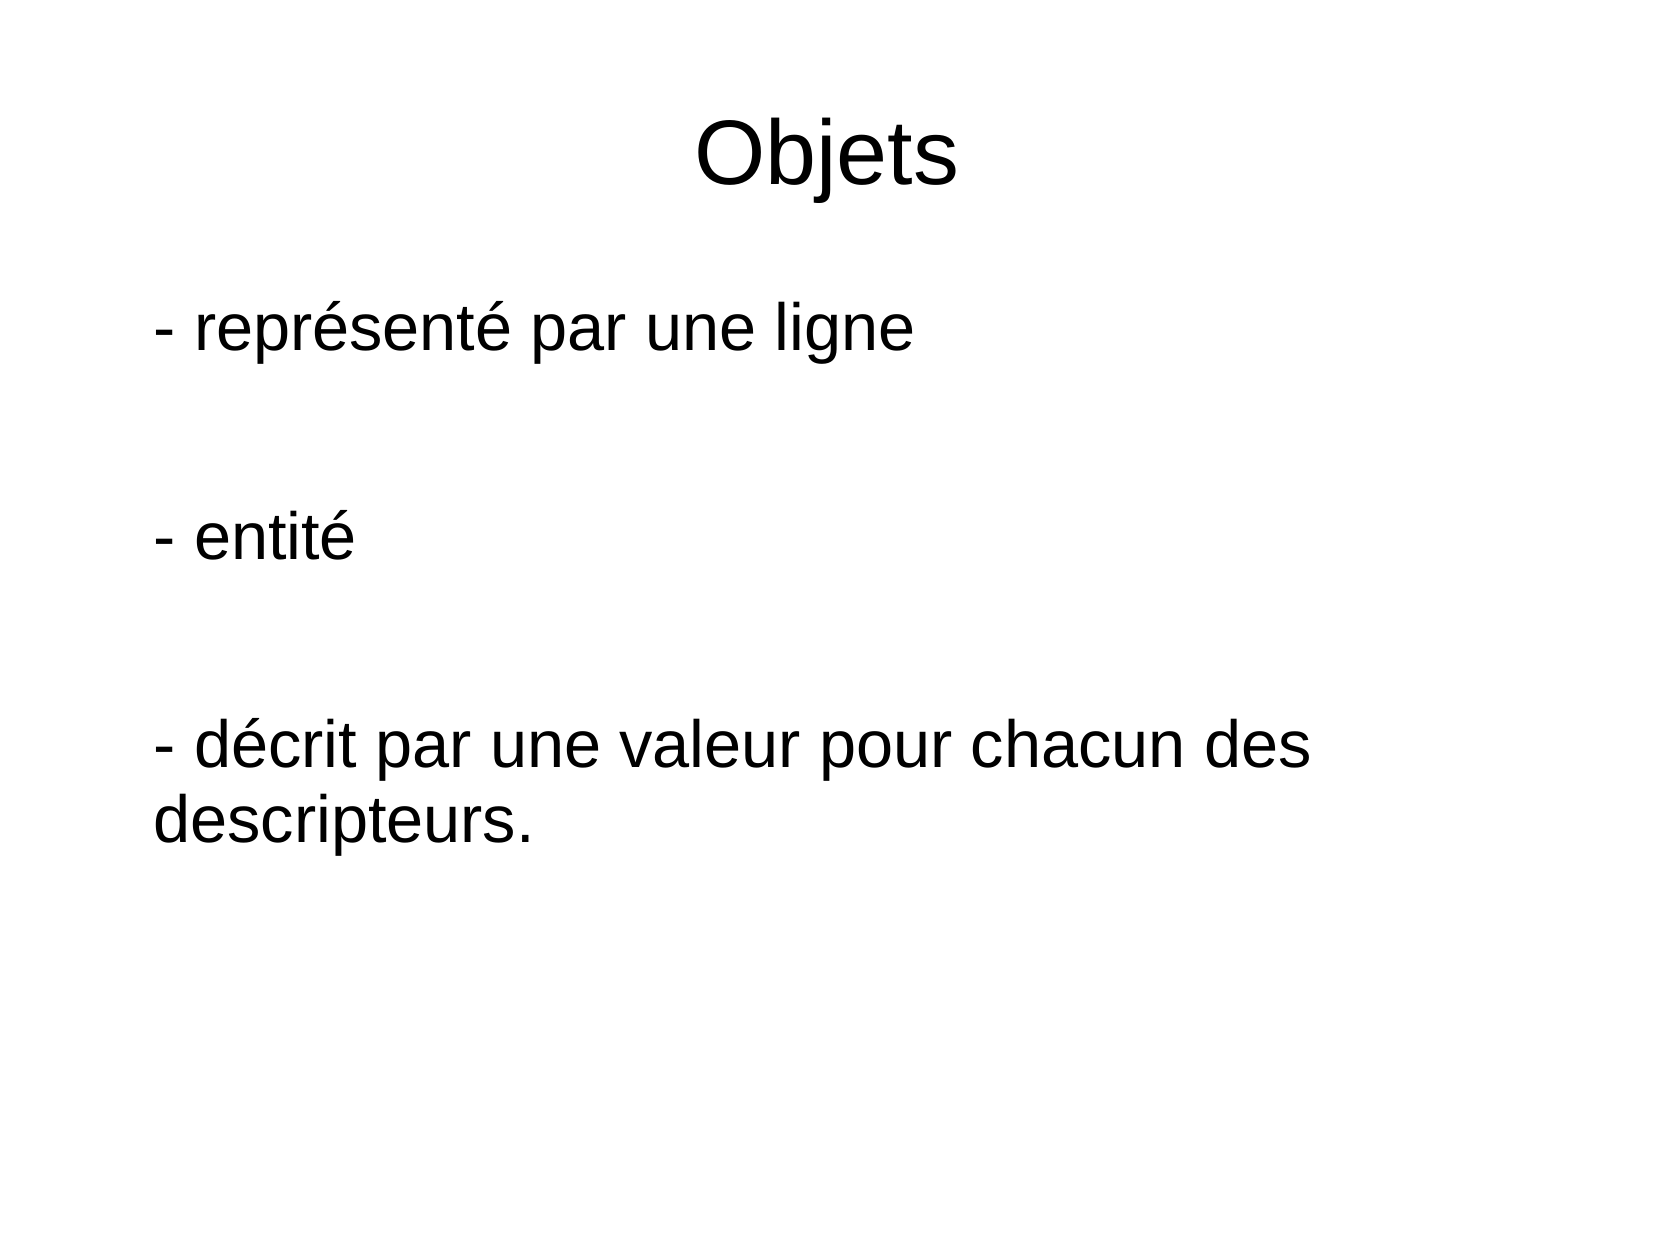

# Objets
- représenté par une ligne
- entité
- décrit par une valeur pour chacun des descripteurs.